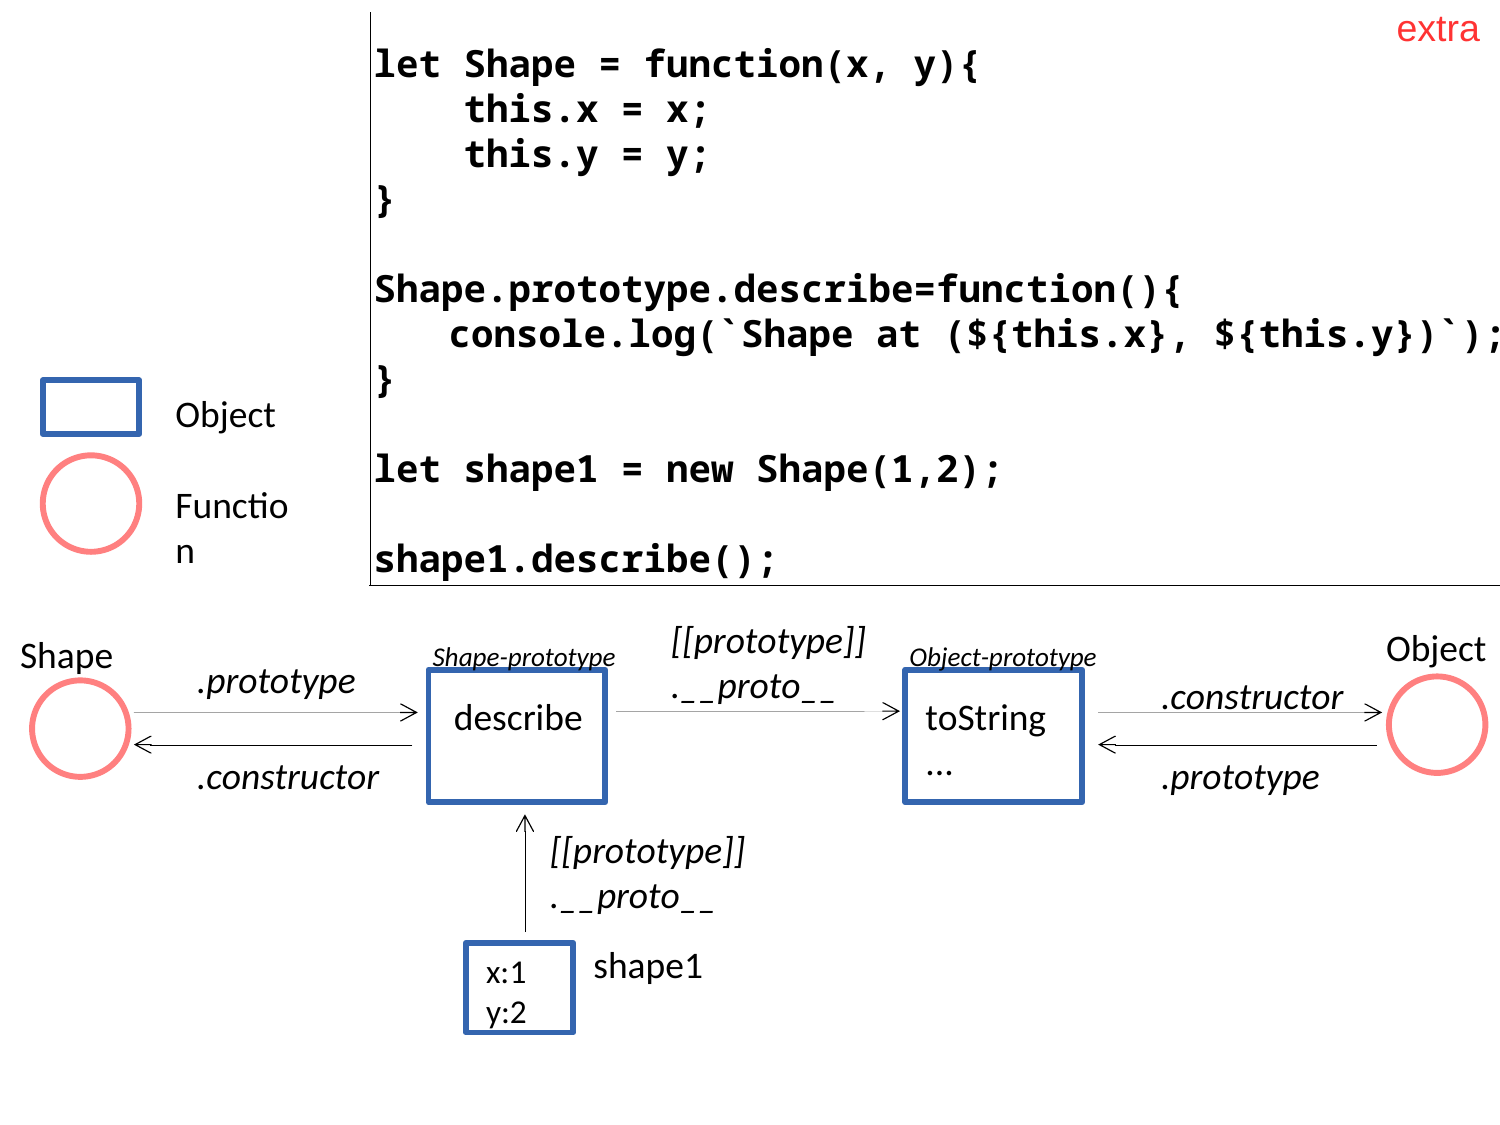

extra
let Shape = function(x, y){
 this.x = x;
 this.y = y;
}
Shape.prototype.describe=function(){
	console.log(`Shape at (${this.x}, ${this.y})`);
}
let shape1 = new Shape(1,2);
shape1.describe();
Object
Function
[[prototype]]
.__proto__
Object
Shape
Shape-prototype
Object-prototype
.prototype
.constructor
describe
toString
...
.constructor
.prototype
[[prototype]]
.__proto__
shape1
x:1
y:2